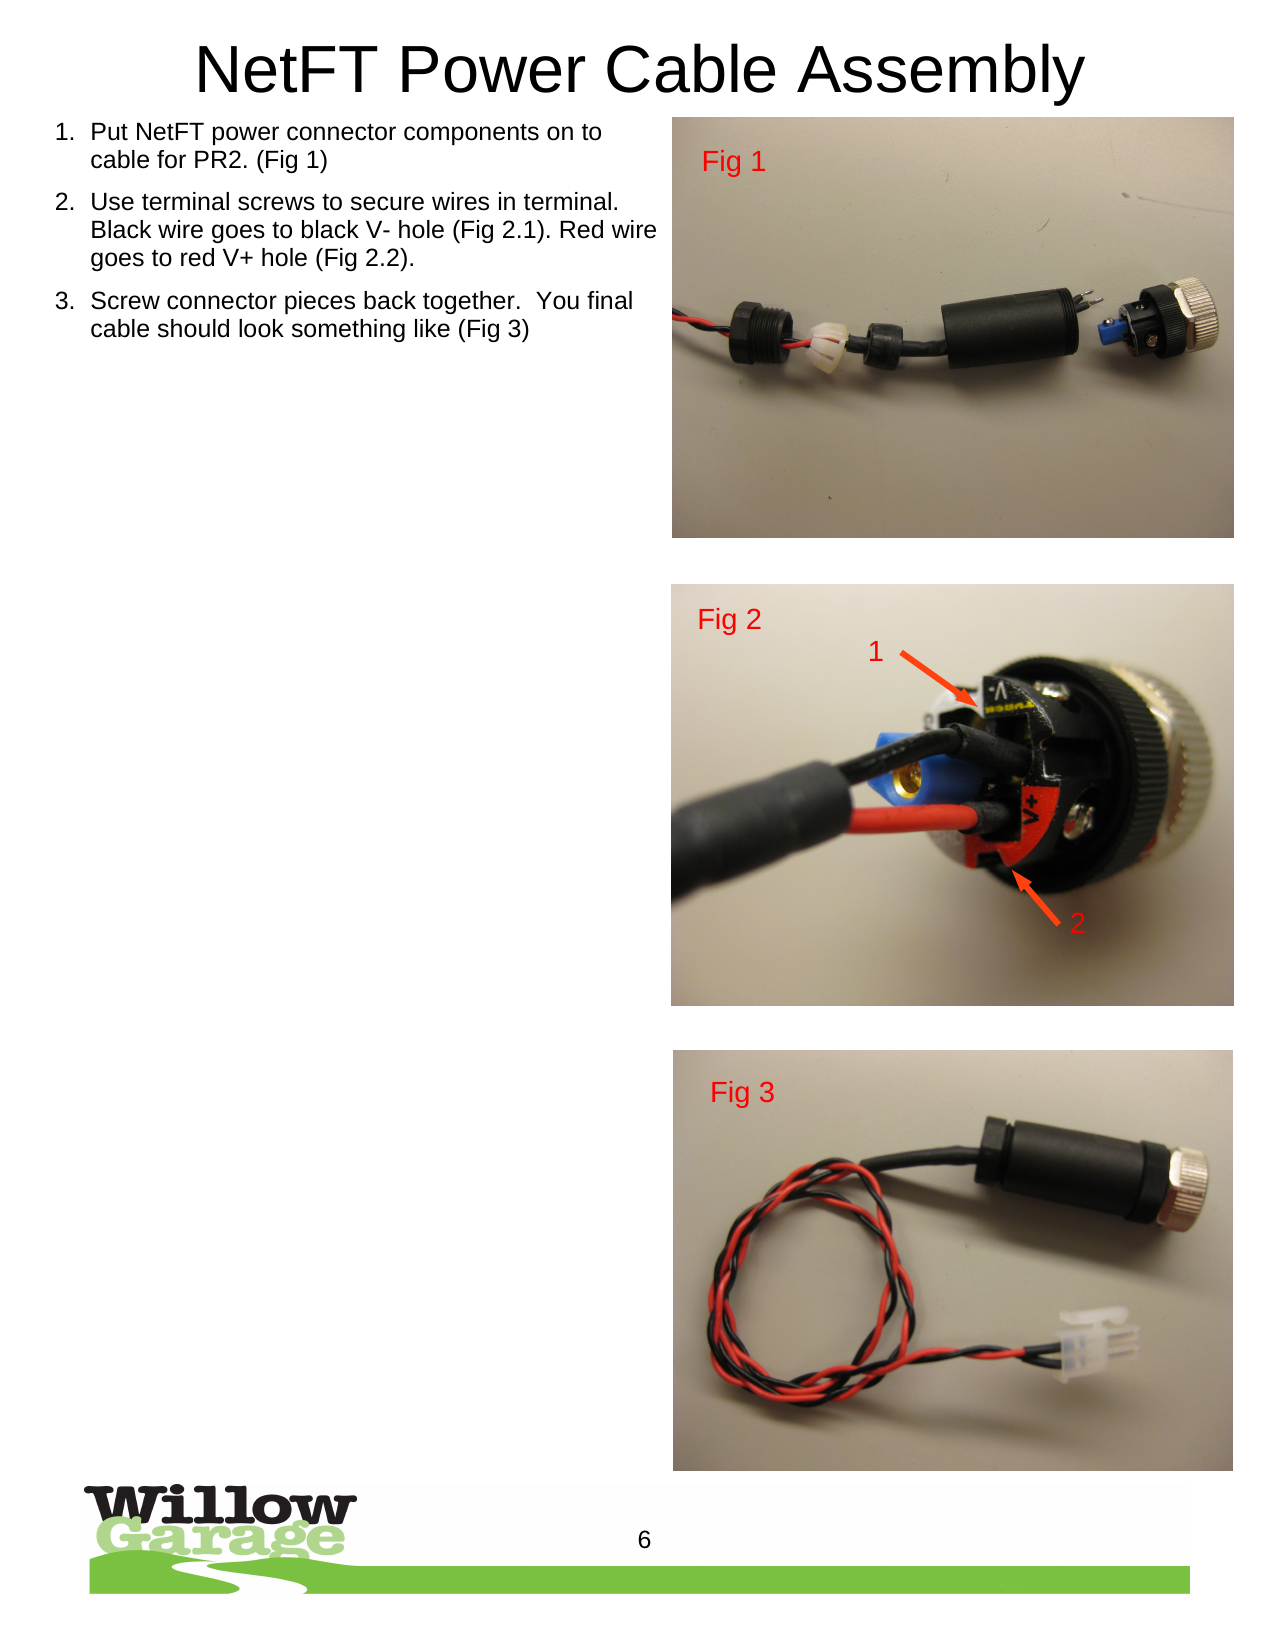

# NetFT Power Cable Assembly
Put NetFT power connector components on to cable for PR2. (Fig 1)
Use terminal screws to secure wires in terminal. Black wire goes to black V- hole (Fig 2.1). Red wire goes to red V+ hole (Fig 2.2).
Screw connector pieces back together. You final cable should look something like (Fig 3)
Fig 1
Fig 2
1
2
Fig 3
6